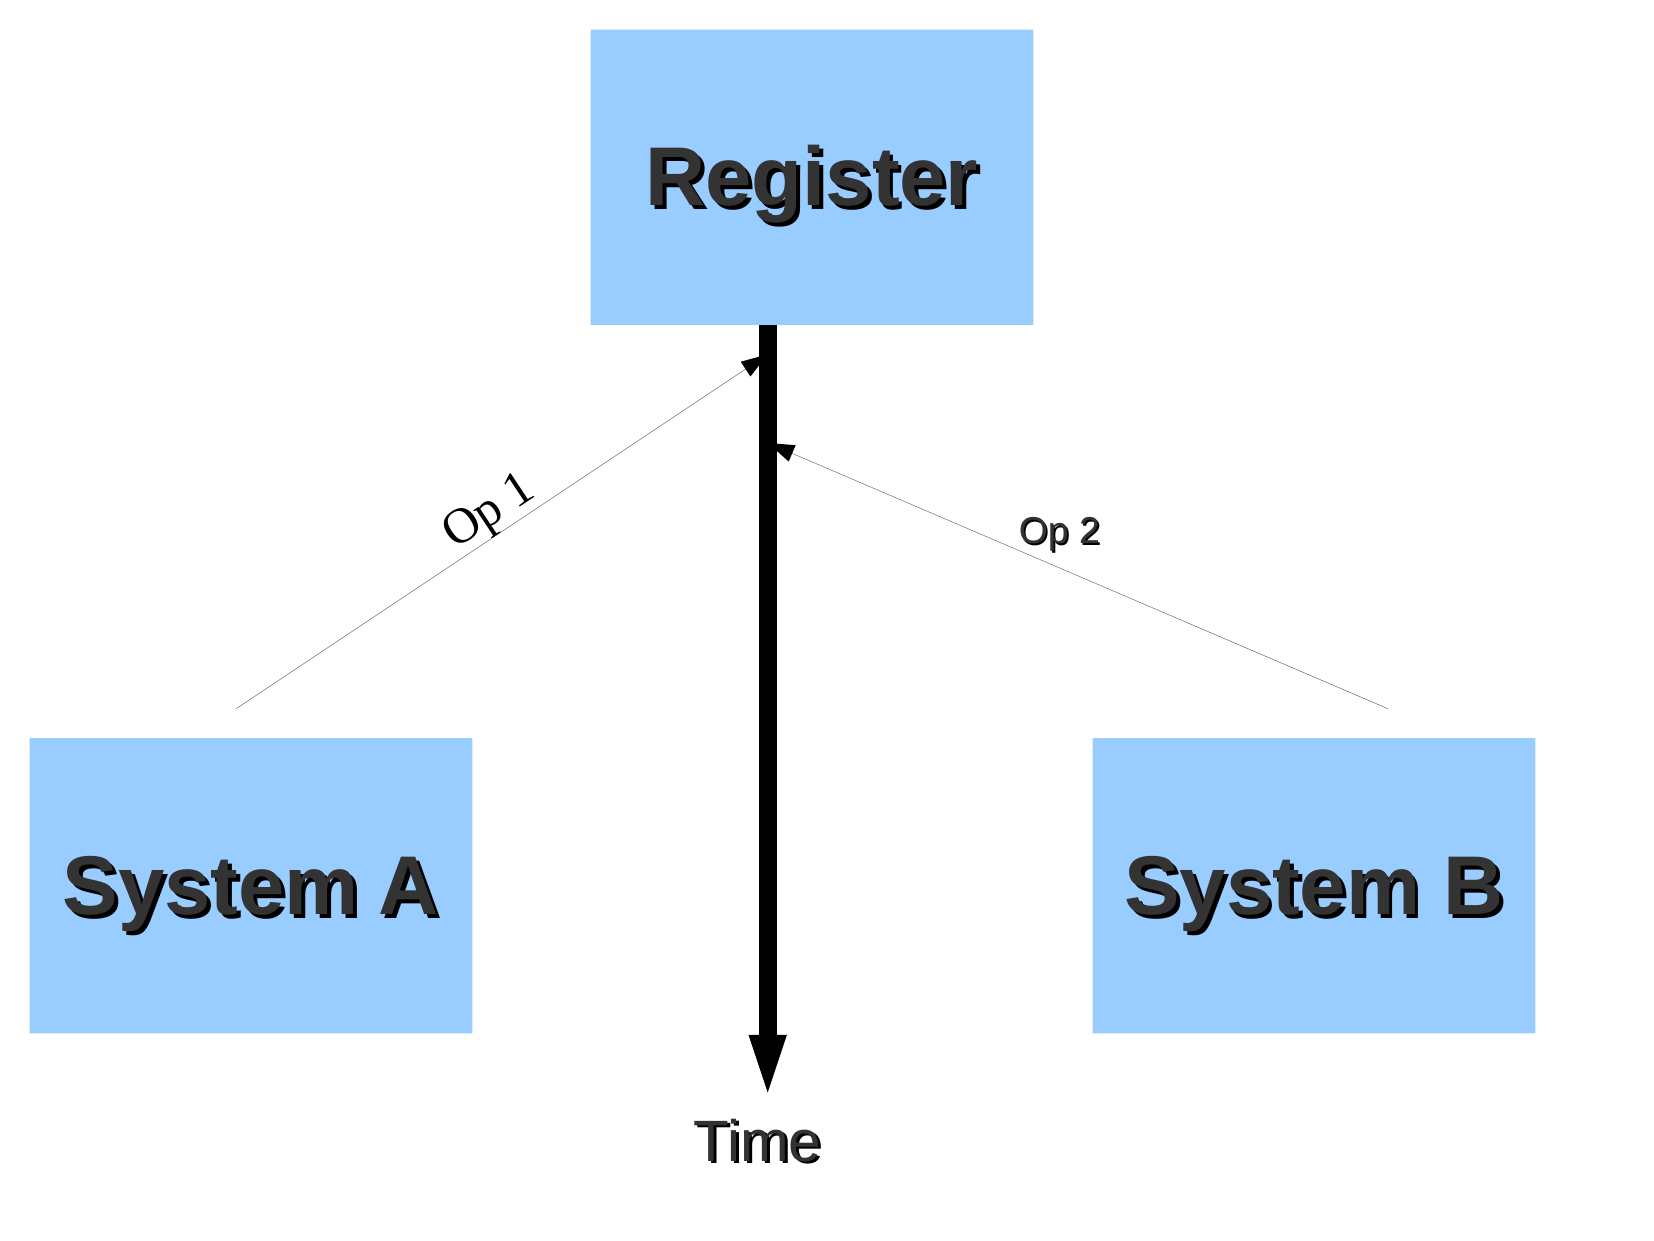

Register
Op 1
Op 2
System A
System B
Time